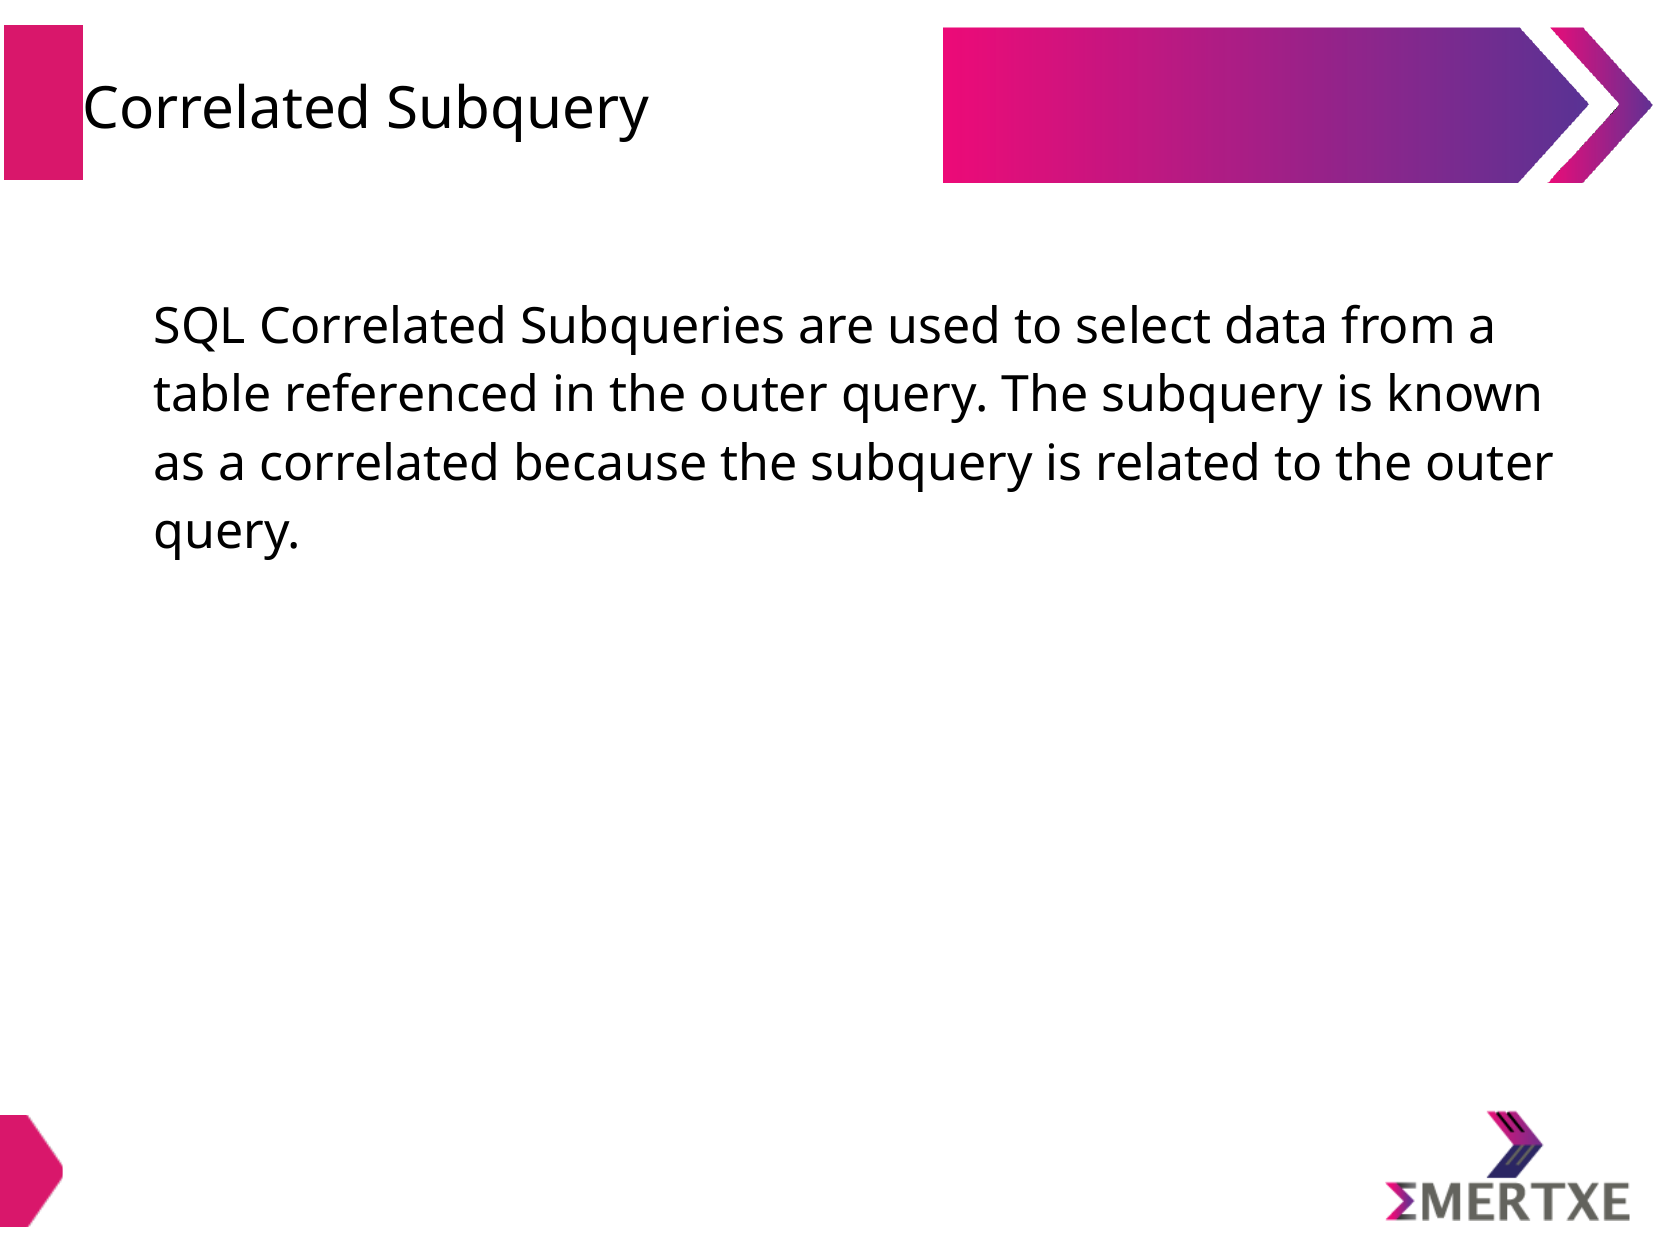

# Correlated Subquery
SQL Correlated Subqueries are used to select data from a table referenced in the outer query. The subquery is known as a correlated because the subquery is related to the outer query.